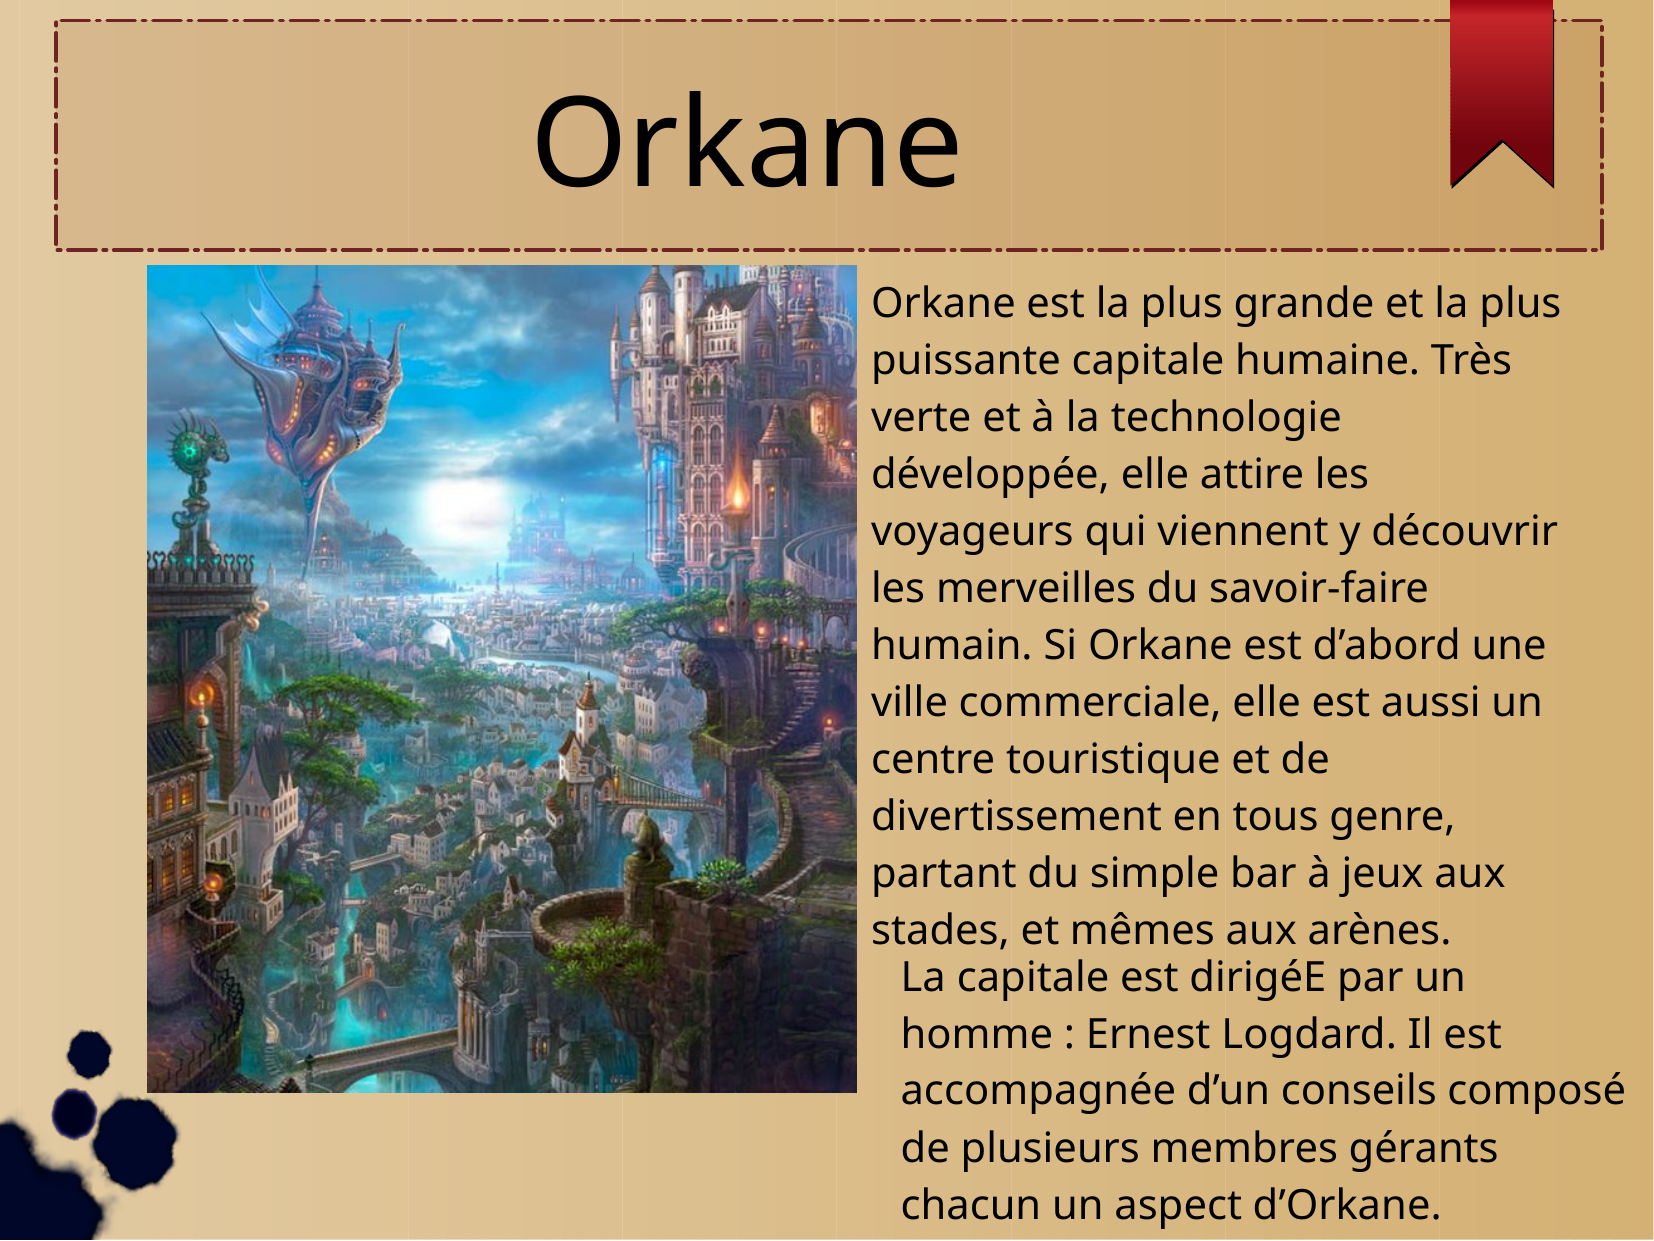

# Orkane
Orkane est la plus grande et la plus puissante capitale humaine. Très verte et à la technologie développée, elle attire les voyageurs qui viennent y découvrir les merveilles du savoir-faire humain. Si Orkane est d’abord une ville commerciale, elle est aussi un centre touristique et de divertissement en tous genre, partant du simple bar à jeux aux stades, et mêmes aux arènes.
La capitale est dirigéE par un homme : Ernest Logdard. Il est accompagnée d’un conseils composé de plusieurs membres gérants chacun un aspect d’Orkane.